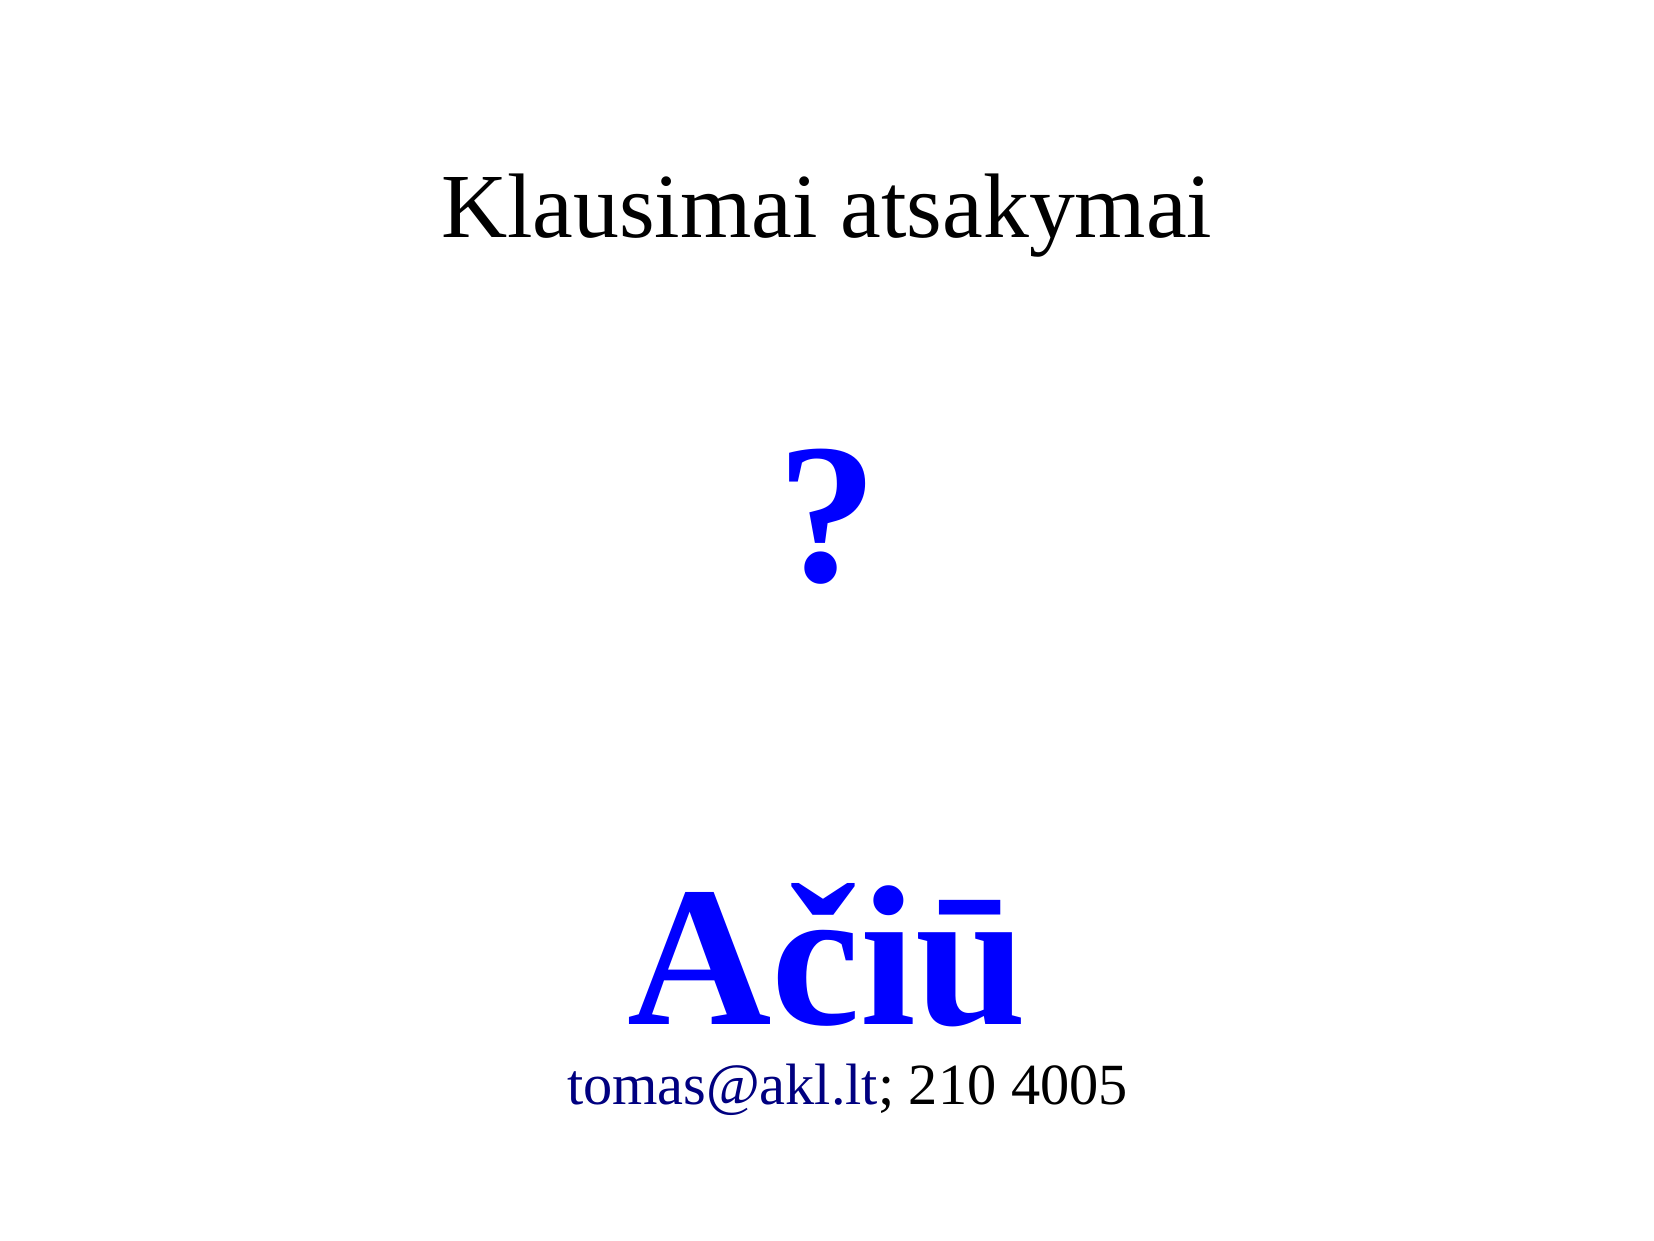

# Klausimai atsakymai
?
Ačiū
tomas@akl.lt; 210 4005